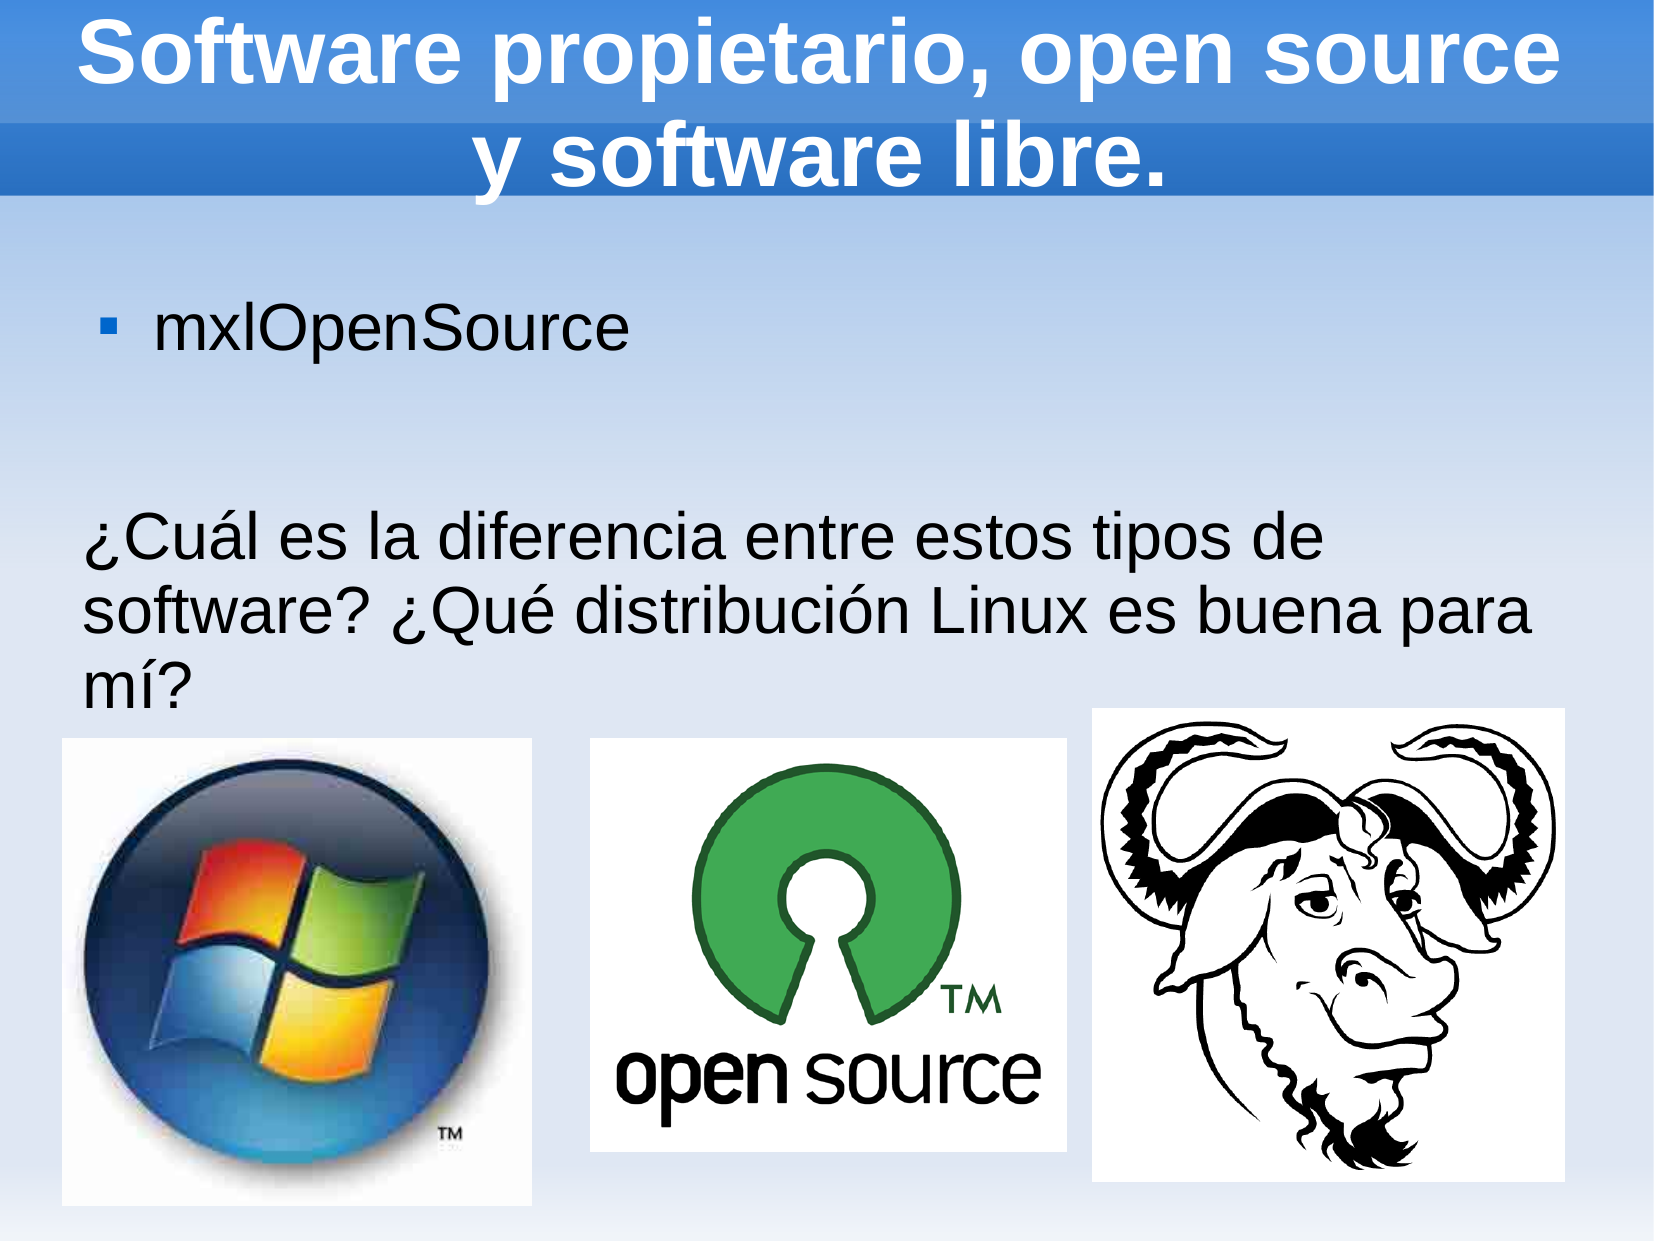

# Software propietario, open source y software libre.
mxlOpenSource
¿Cuál es la diferencia entre estos tipos de software? ¿Qué distribución Linux es buena para mí?